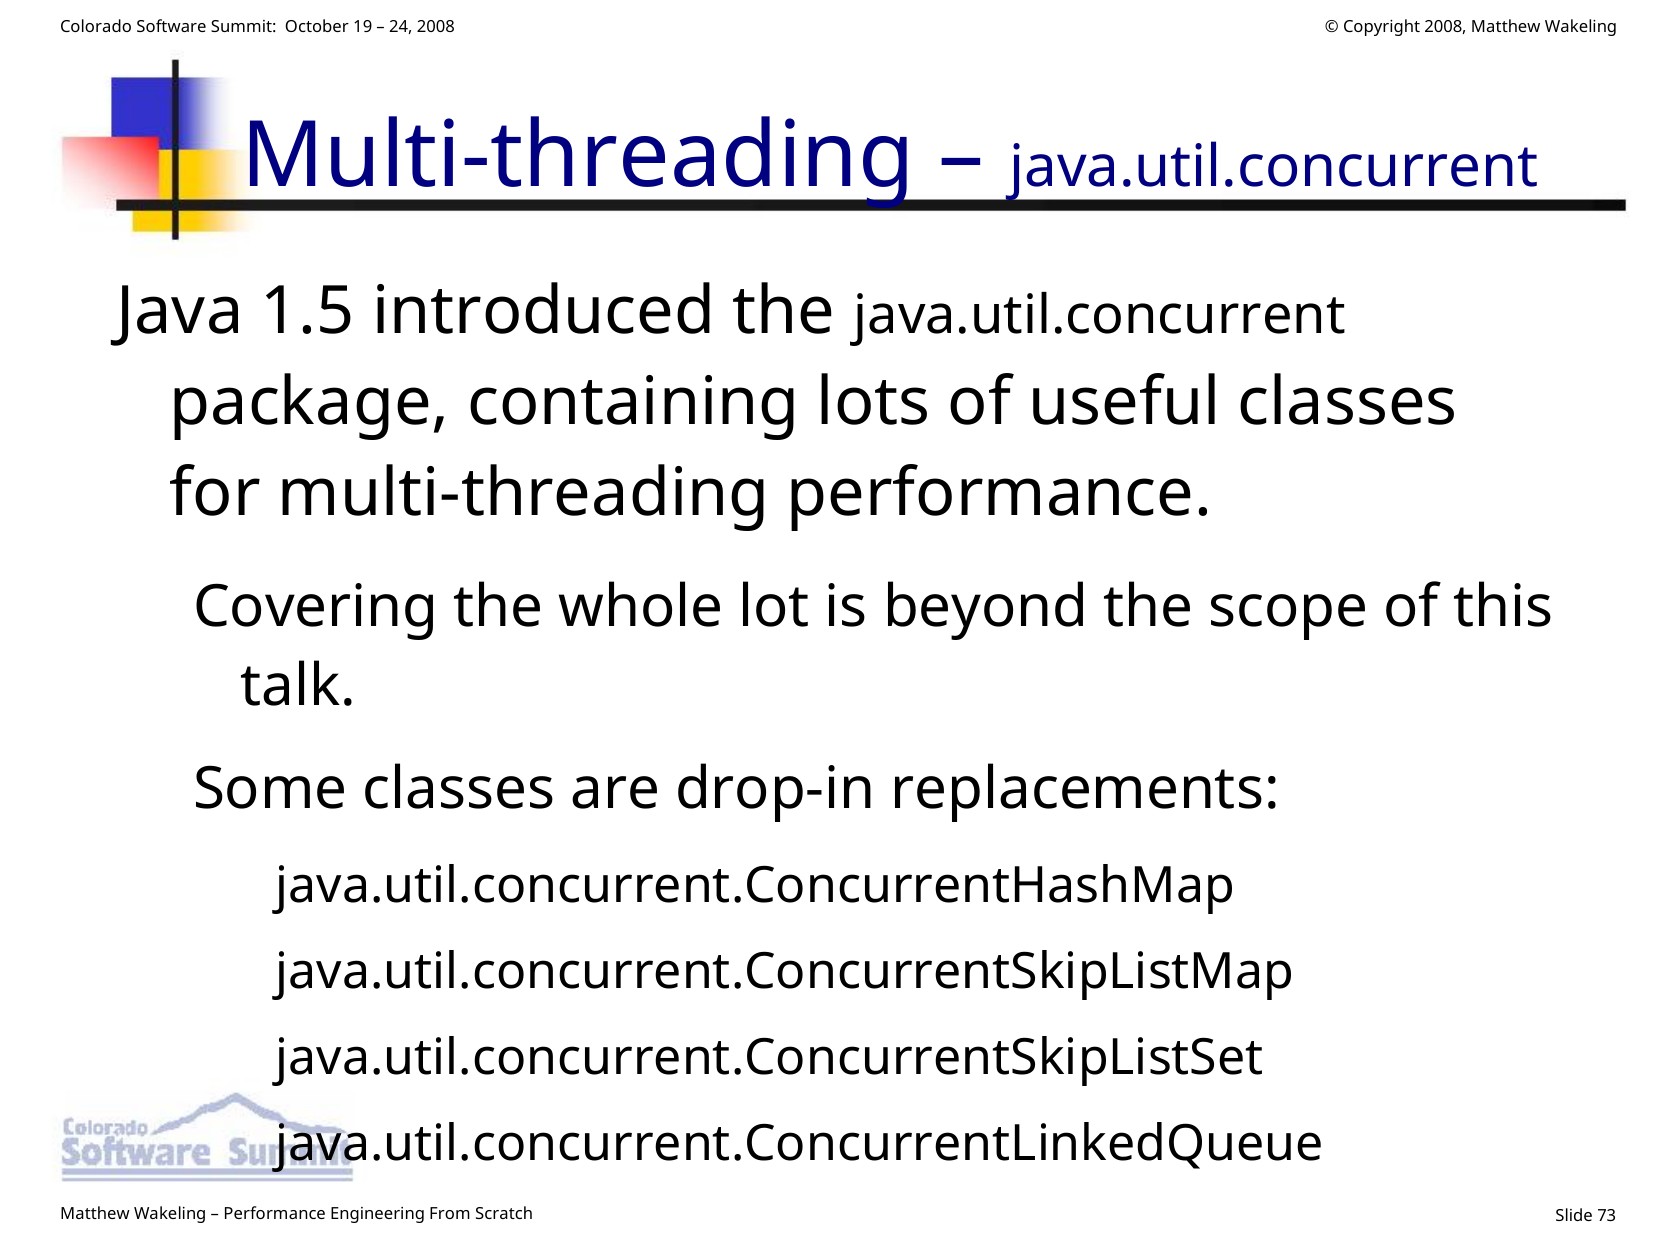

# Multi-threading – java.util.concurrent
Java 1.5 introduced the java.util.concurrent package, containing lots of useful classes for multi-threading performance.
Covering the whole lot is beyond the scope of this talk.
Some classes are drop-in replacements:
java.util.concurrent.ConcurrentHashMap
java.util.concurrent.ConcurrentSkipListMap
java.util.concurrent.ConcurrentSkipListSet
java.util.concurrent.ConcurrentLinkedQueue